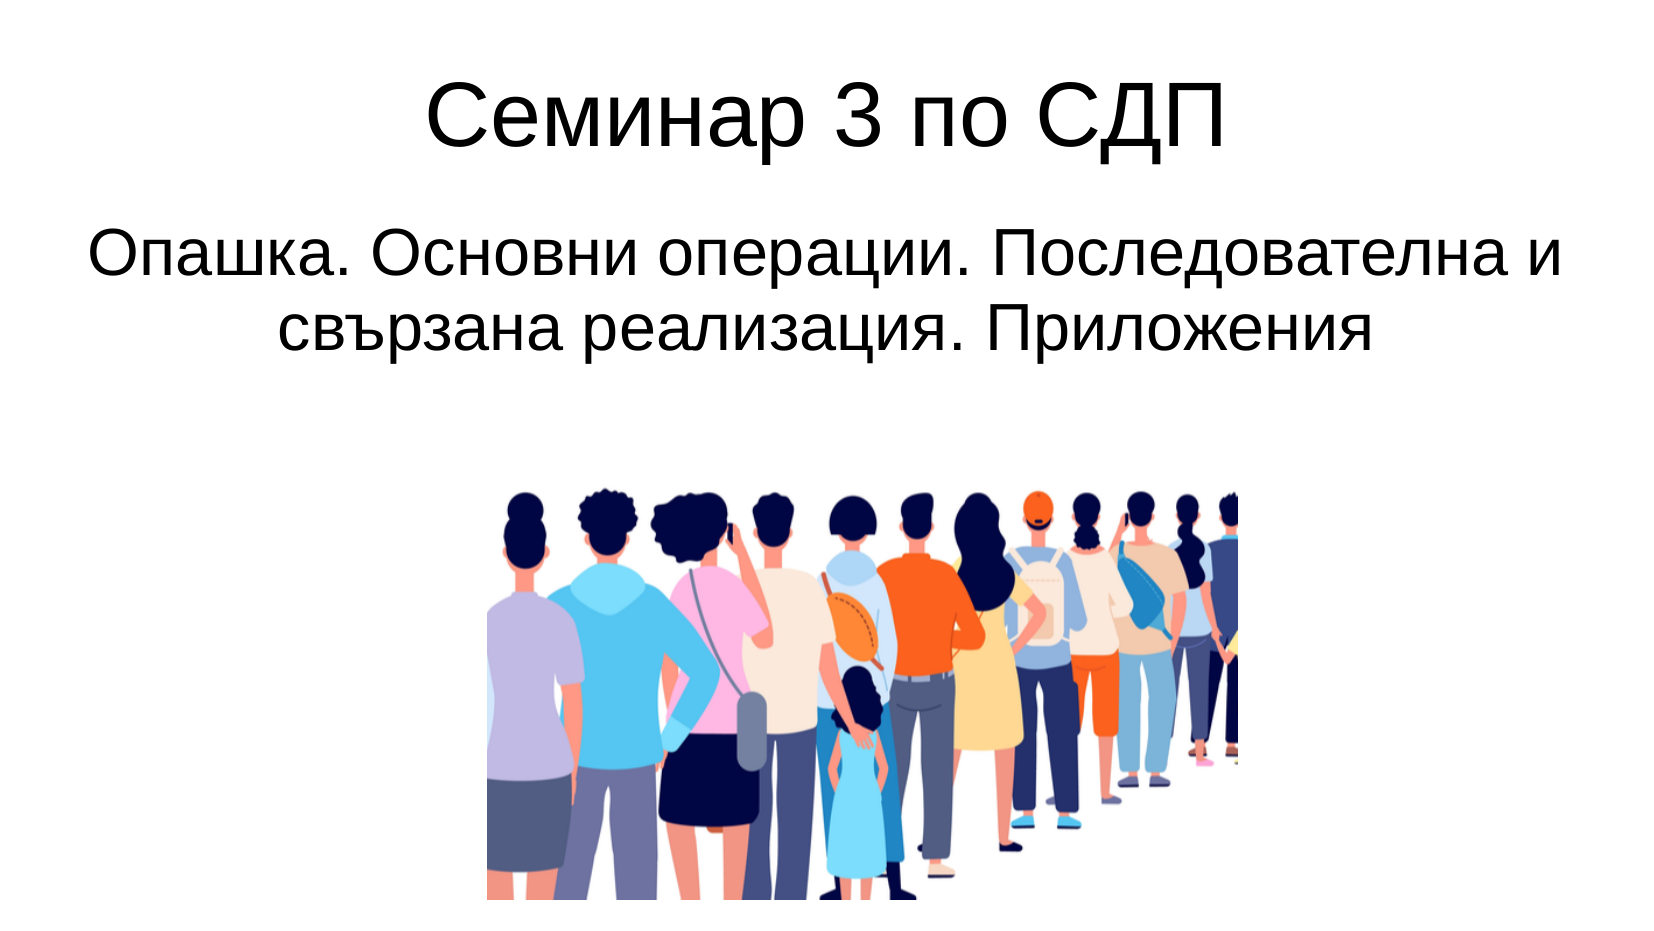

# Семинар 3 по СДП
Опашка. Основни операции. Последователна и свързана реализация. Приложения